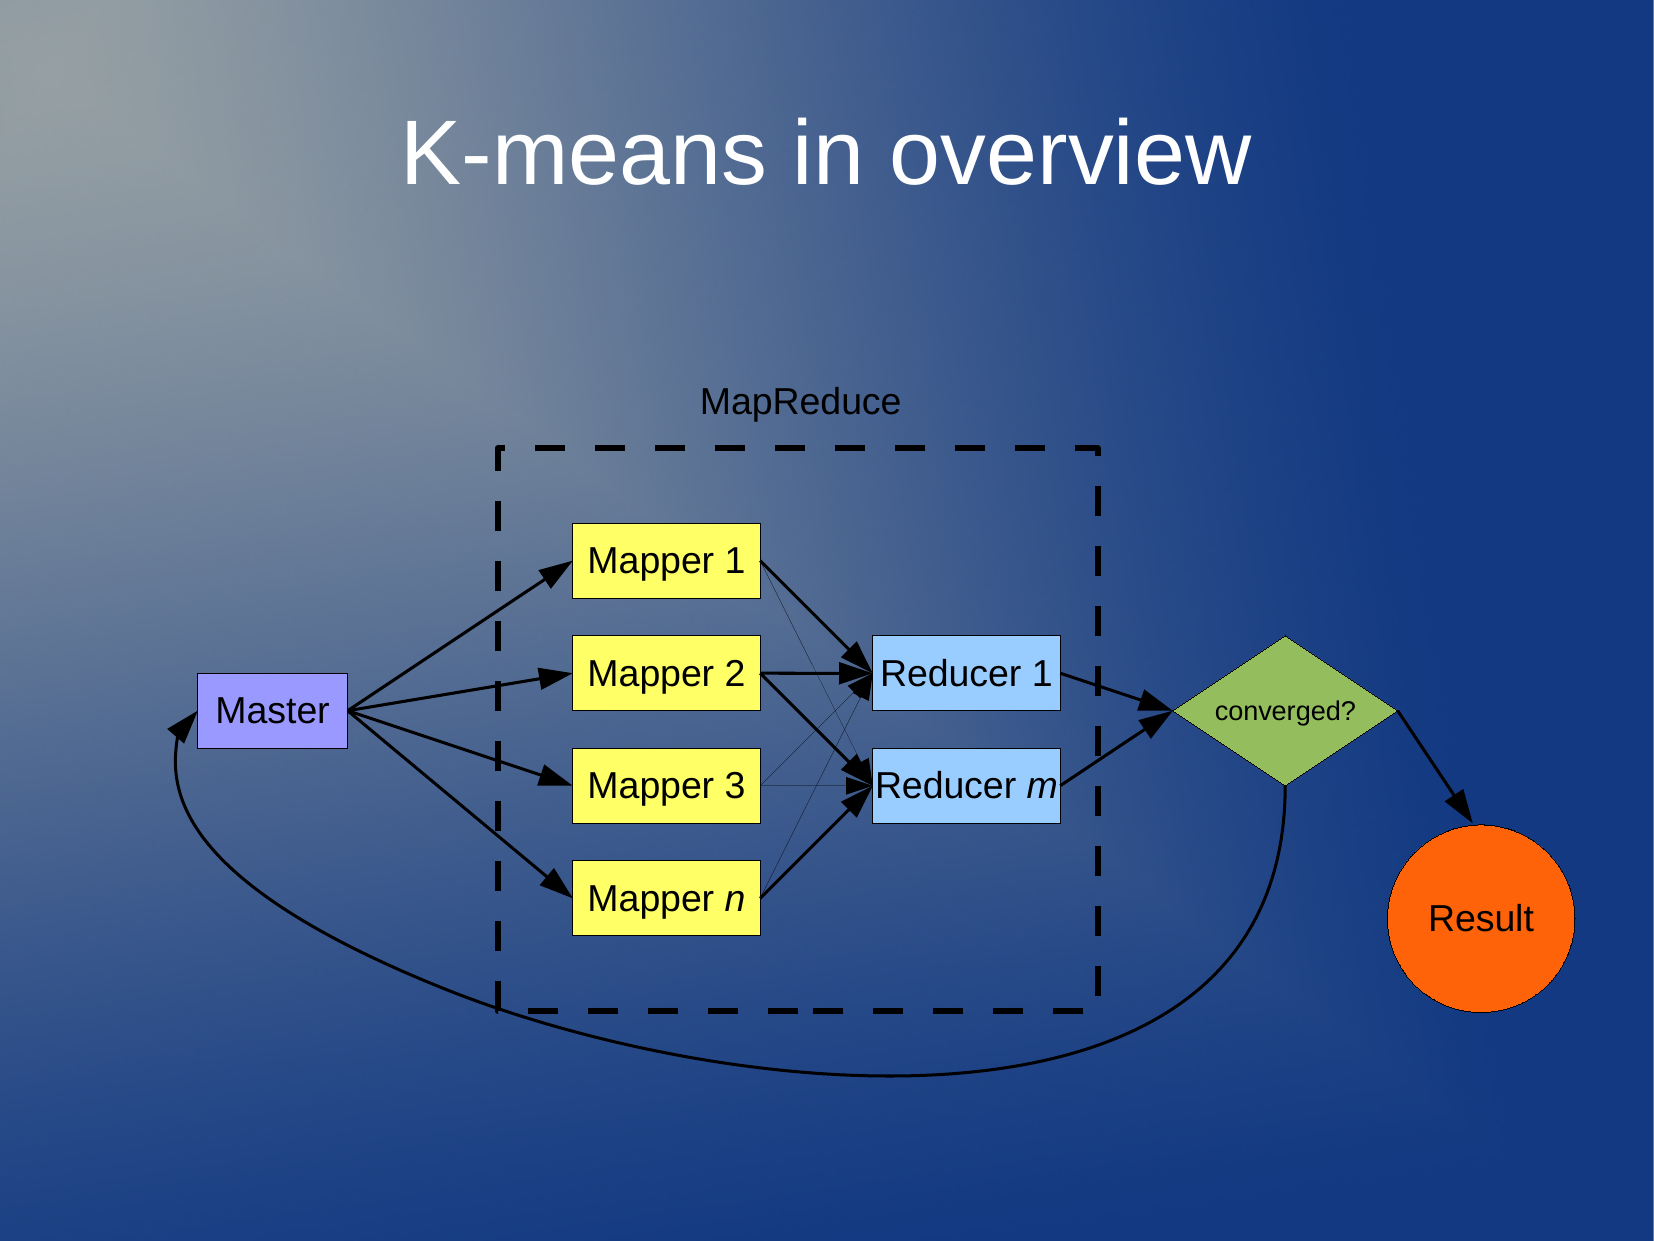

# K-means in overview
MapReduce
Mapper 1
Mapper 2
Reducer 1
converged?
Master
Mapper 3
Reducer m
Result
Mapper n